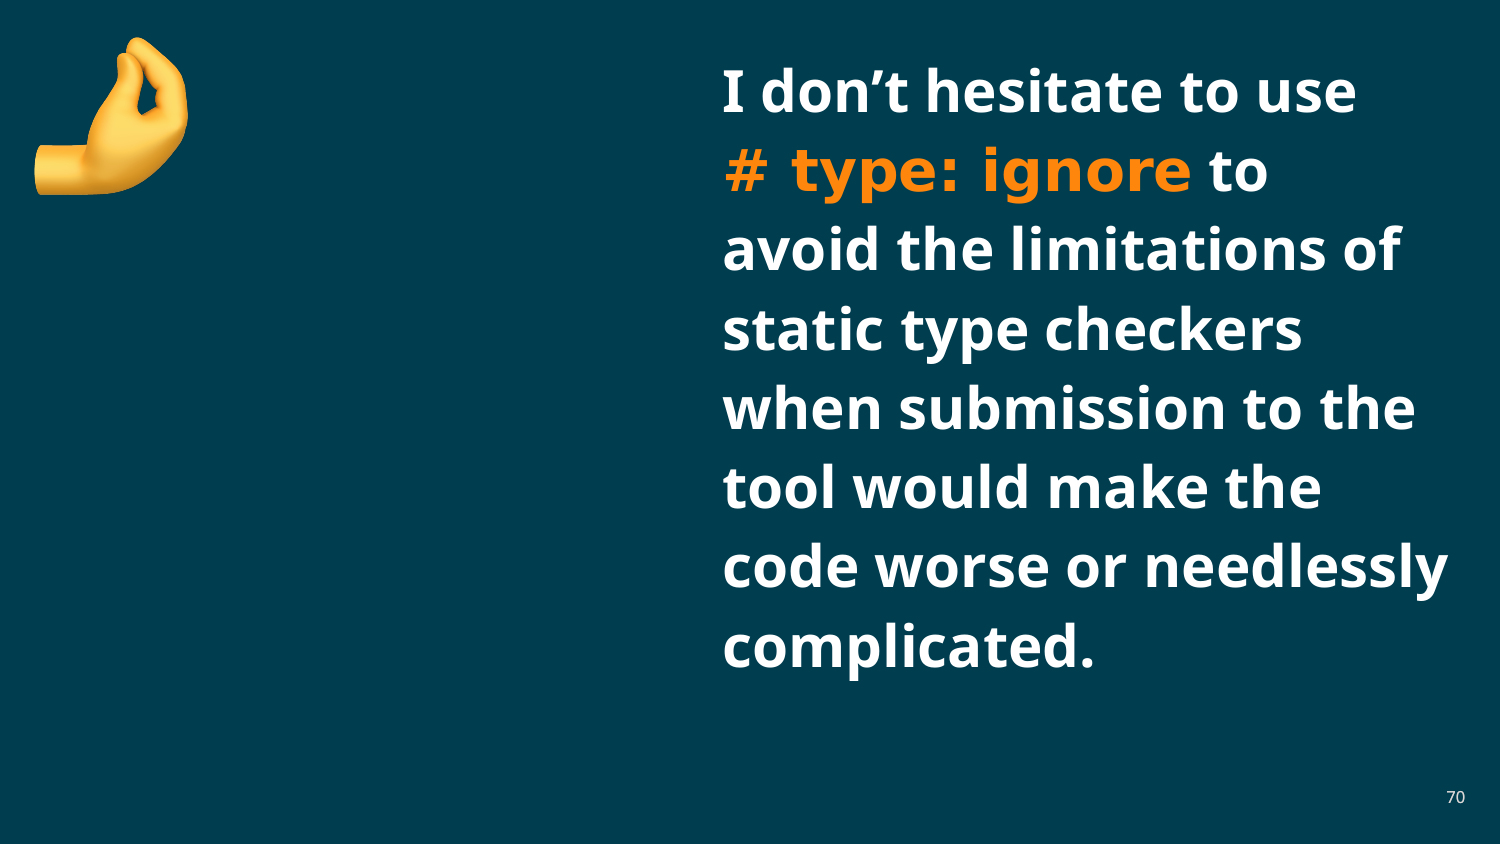

I don’t hesitate to use
# type: ignore to
avoid the limitations of
static type checkers
when submission to the
tool would make the
code worse or needlessly
complicated.
70
70